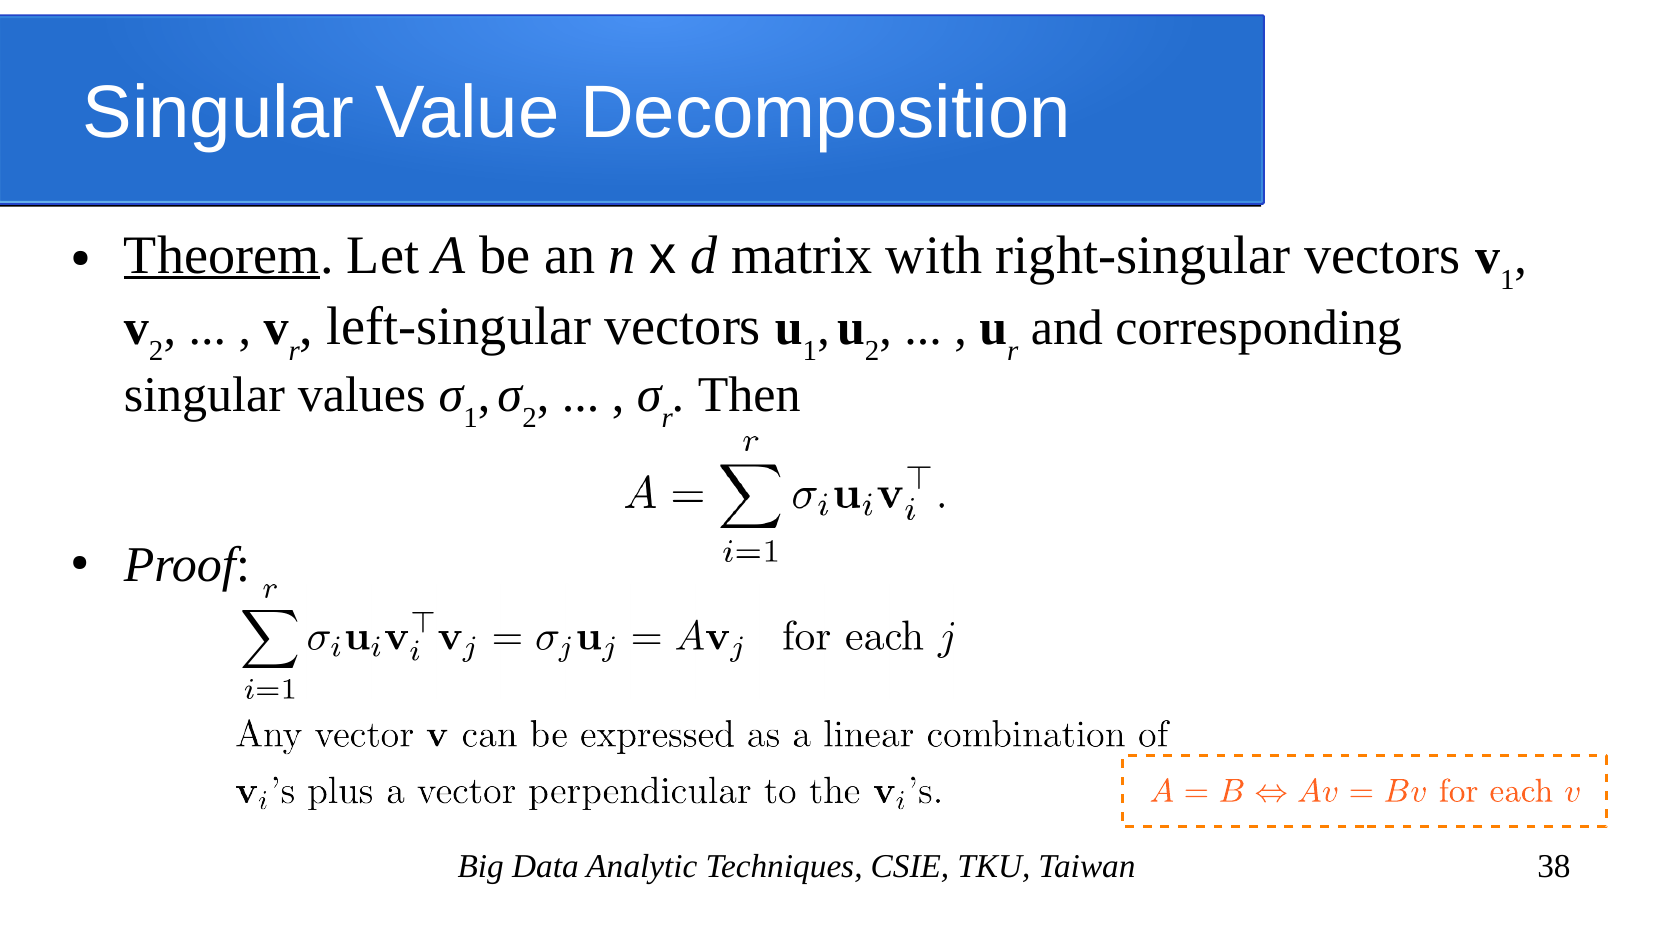

# Singular Value Decomposition
Theorem. Let A be an n x d matrix with right-singular vectors v1, v2, ... , vr, left-singular vectors u1, u2, ... , ur and corresponding singular values σ1, σ2, ... , σr. Then
Proof:
Big Data Analytic Techniques, CSIE, TKU, Taiwan
38